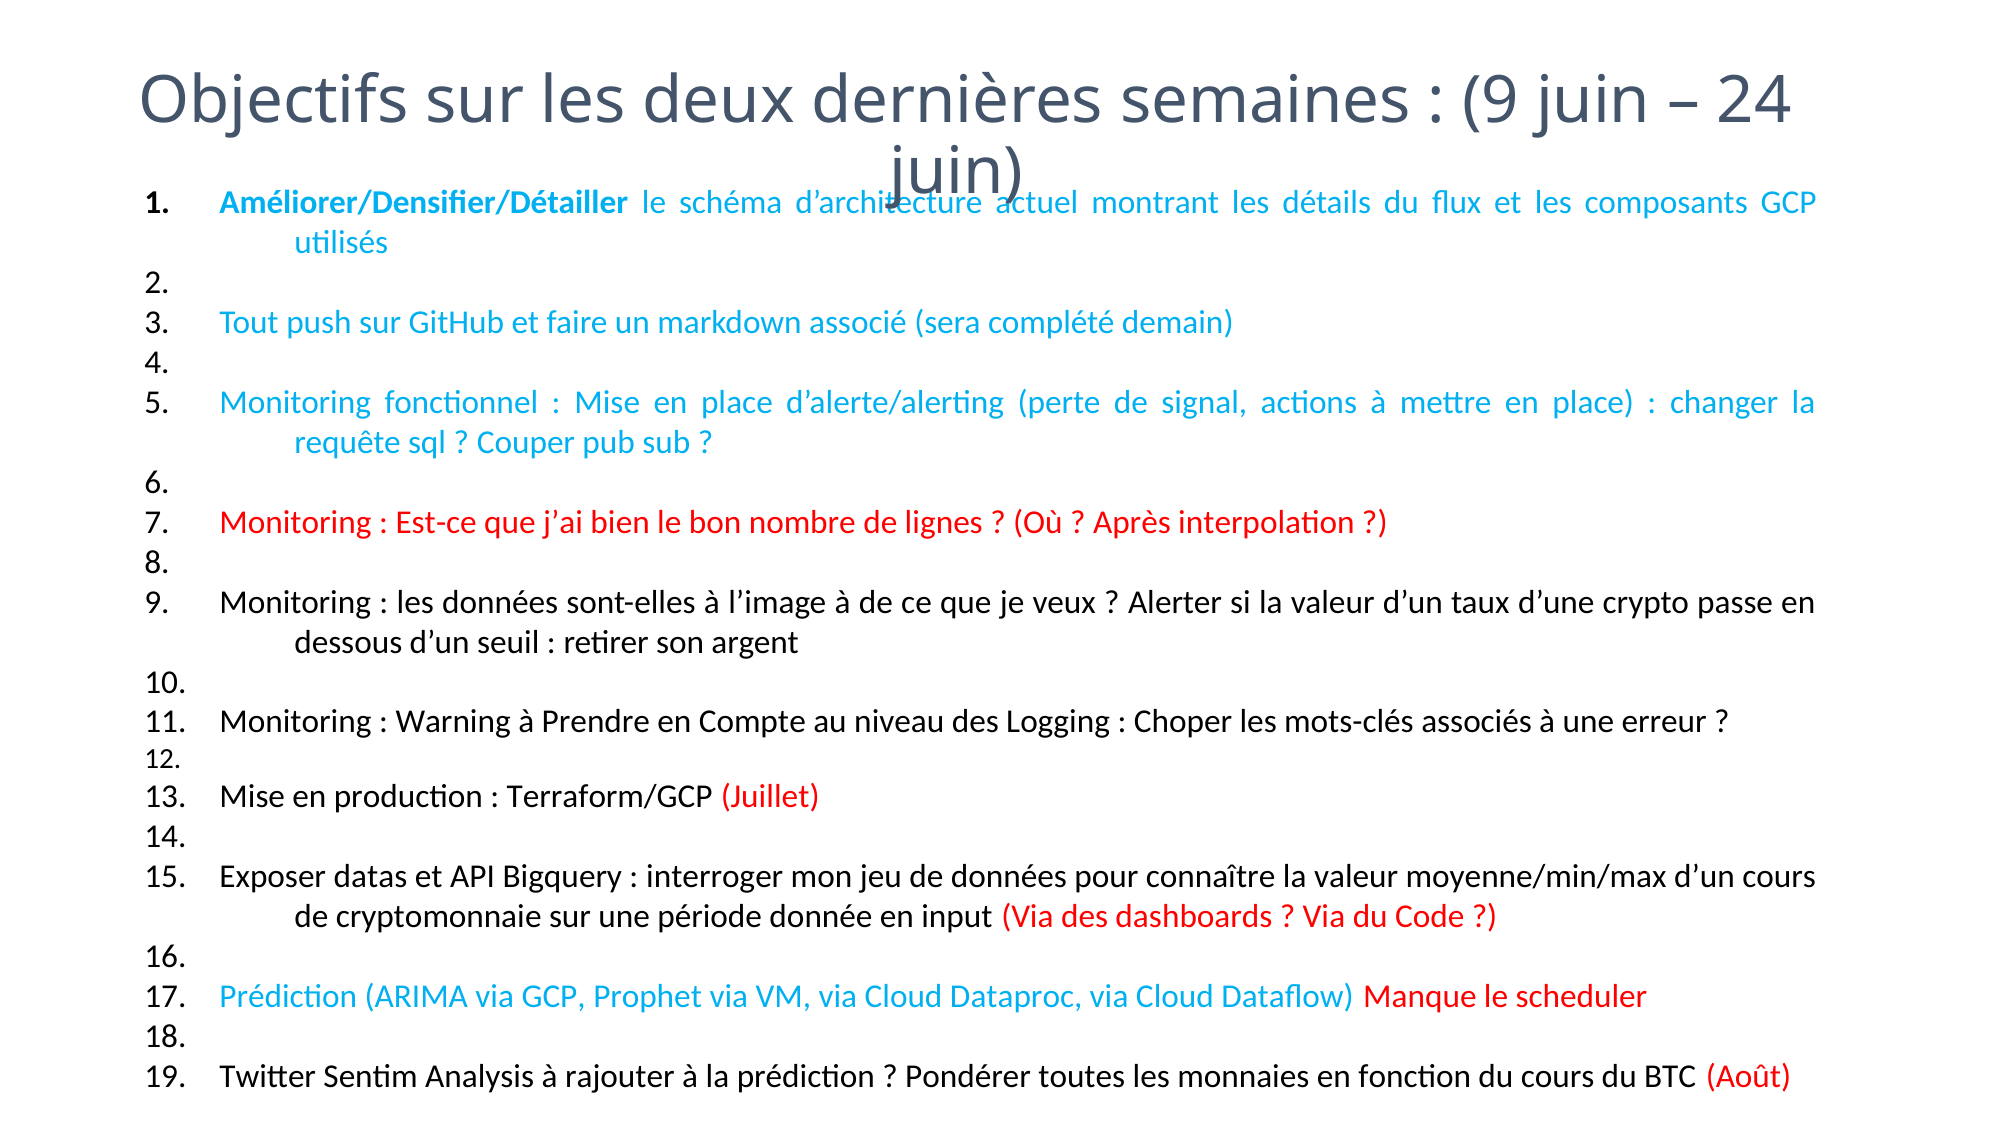

# Objectifs sur les deux dernières semaines : (9 juin – 24 juin)
Améliorer/Densifier/Détailler le schéma d’architecture actuel montrant les détails du flux et les composants GCP utilisés
Tout push sur GitHub et faire un markdown associé (sera complété demain)
Monitoring fonctionnel : Mise en place d’alerte/alerting (perte de signal, actions à mettre en place) : changer la requête sql ? Couper pub sub ?
Monitoring : Est-ce que j’ai bien le bon nombre de lignes ? (Où ? Après interpolation ?)
Monitoring : les données sont-elles à l’image à de ce que je veux ? Alerter si la valeur d’un taux d’une crypto passe en dessous d’un seuil : retirer son argent
Monitoring : Warning à Prendre en Compte au niveau des Logging : Choper les mots-clés associés à une erreur ?
Mise en production : Terraform/GCP (Juillet)
Exposer datas et API Bigquery : interroger mon jeu de données pour connaître la valeur moyenne/min/max d’un cours de cryptomonnaie sur une période donnée en input (Via des dashboards ? Via du Code ?)
Prédiction (ARIMA via GCP, Prophet via VM, via Cloud Dataproc, via Cloud Dataflow) Manque le scheduler
Twitter Sentim Analysis à rajouter à la prédiction ? Pondérer toutes les monnaies en fonction du cours du BTC (Août)